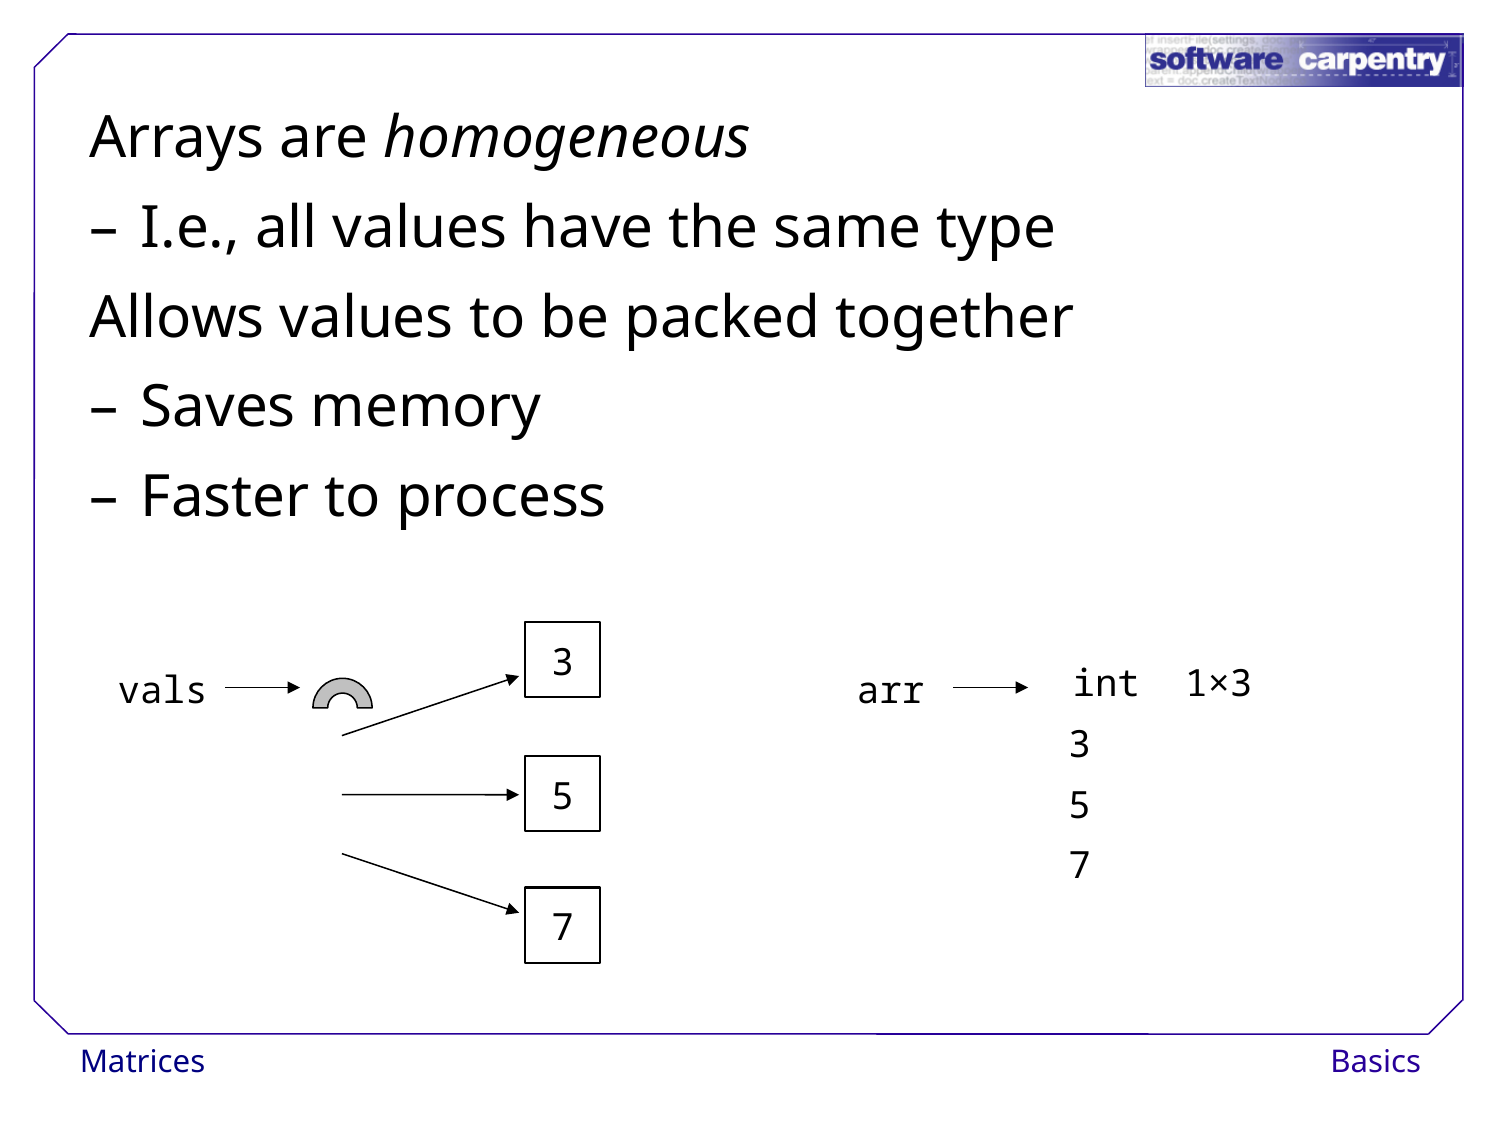

# Arrays are homogeneous
–	I.e., all values have the same type
Allows values to be packed together
–	Saves memory
–	Faster to process
3
vals
arr
| int | 1×3 |
| --- | --- |
| |
| --- |
| |
| |
| 3 |
| --- |
| 5 |
| 7 |
5
7